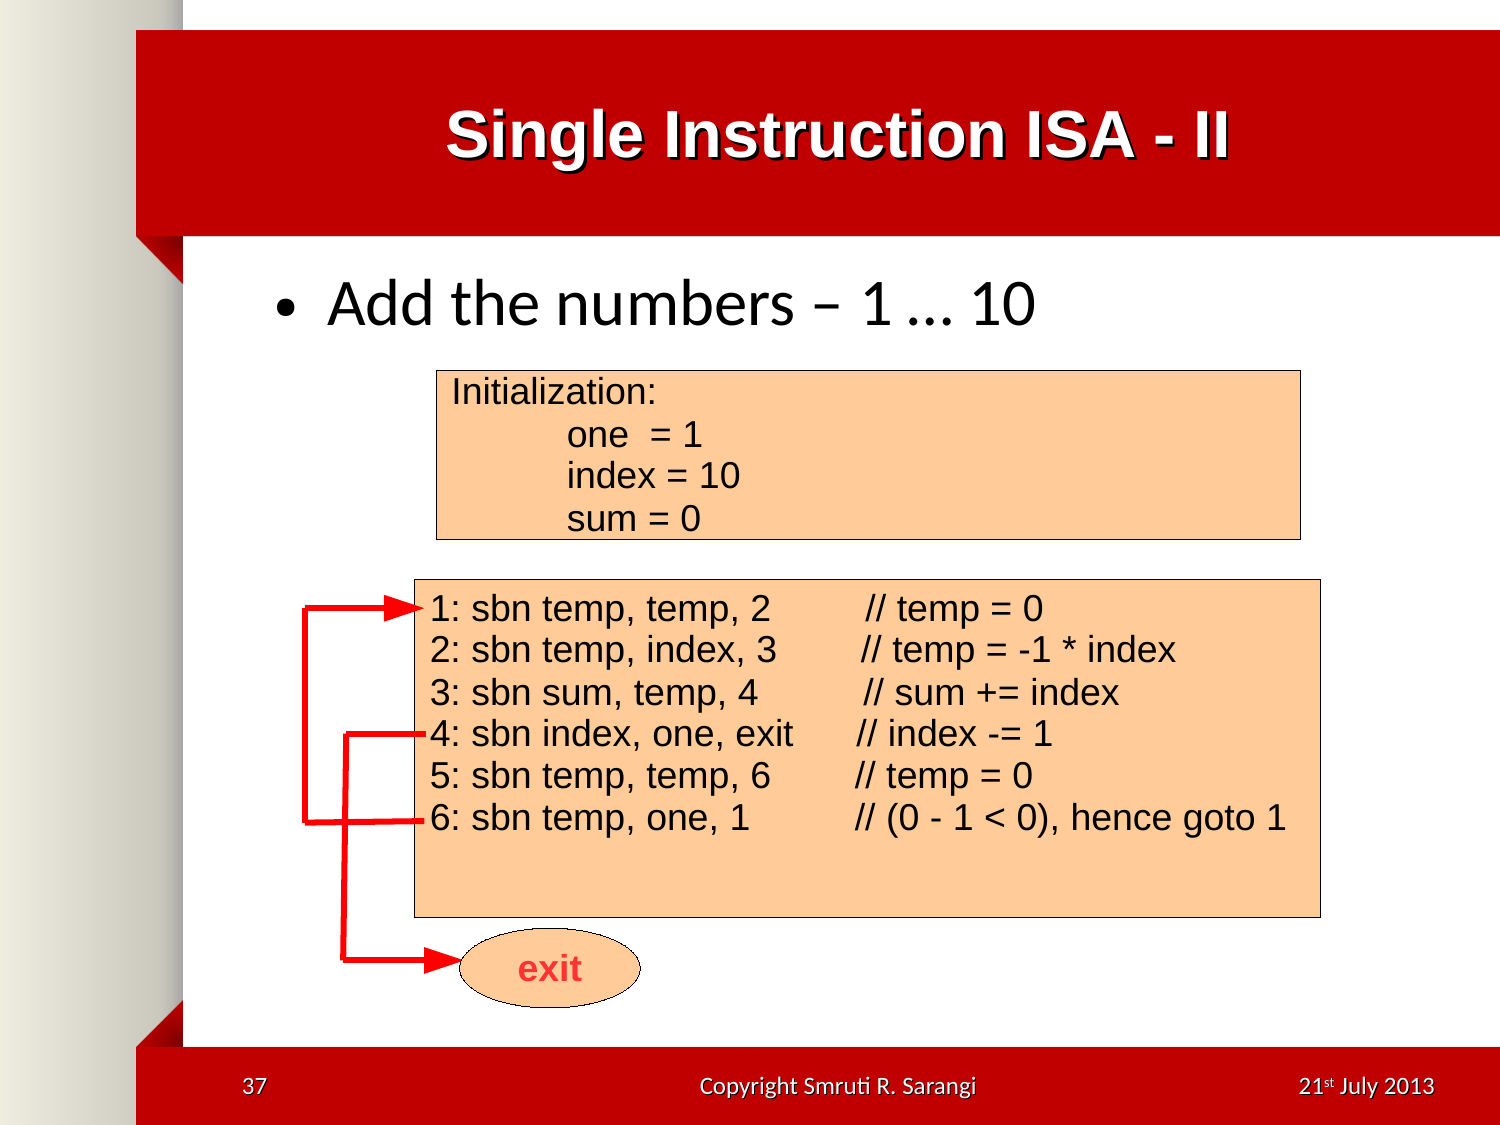

# Single Instruction ISA - II
Add the numbers – 1 … 10
Initialization:
 one = 1
 index = 10
 sum = 0
1: sbn temp, temp, 2 // temp = 0
2: sbn temp, index, 3 // temp = -1 * index
3: sbn sum, temp, 4 // sum += index
4: sbn index, one, exit // index -= 1
5: sbn temp, temp, 6 // temp = 0
6: sbn temp, one, 1 // (0 - 1 < 0), hence goto 1
exit
37
Your date here